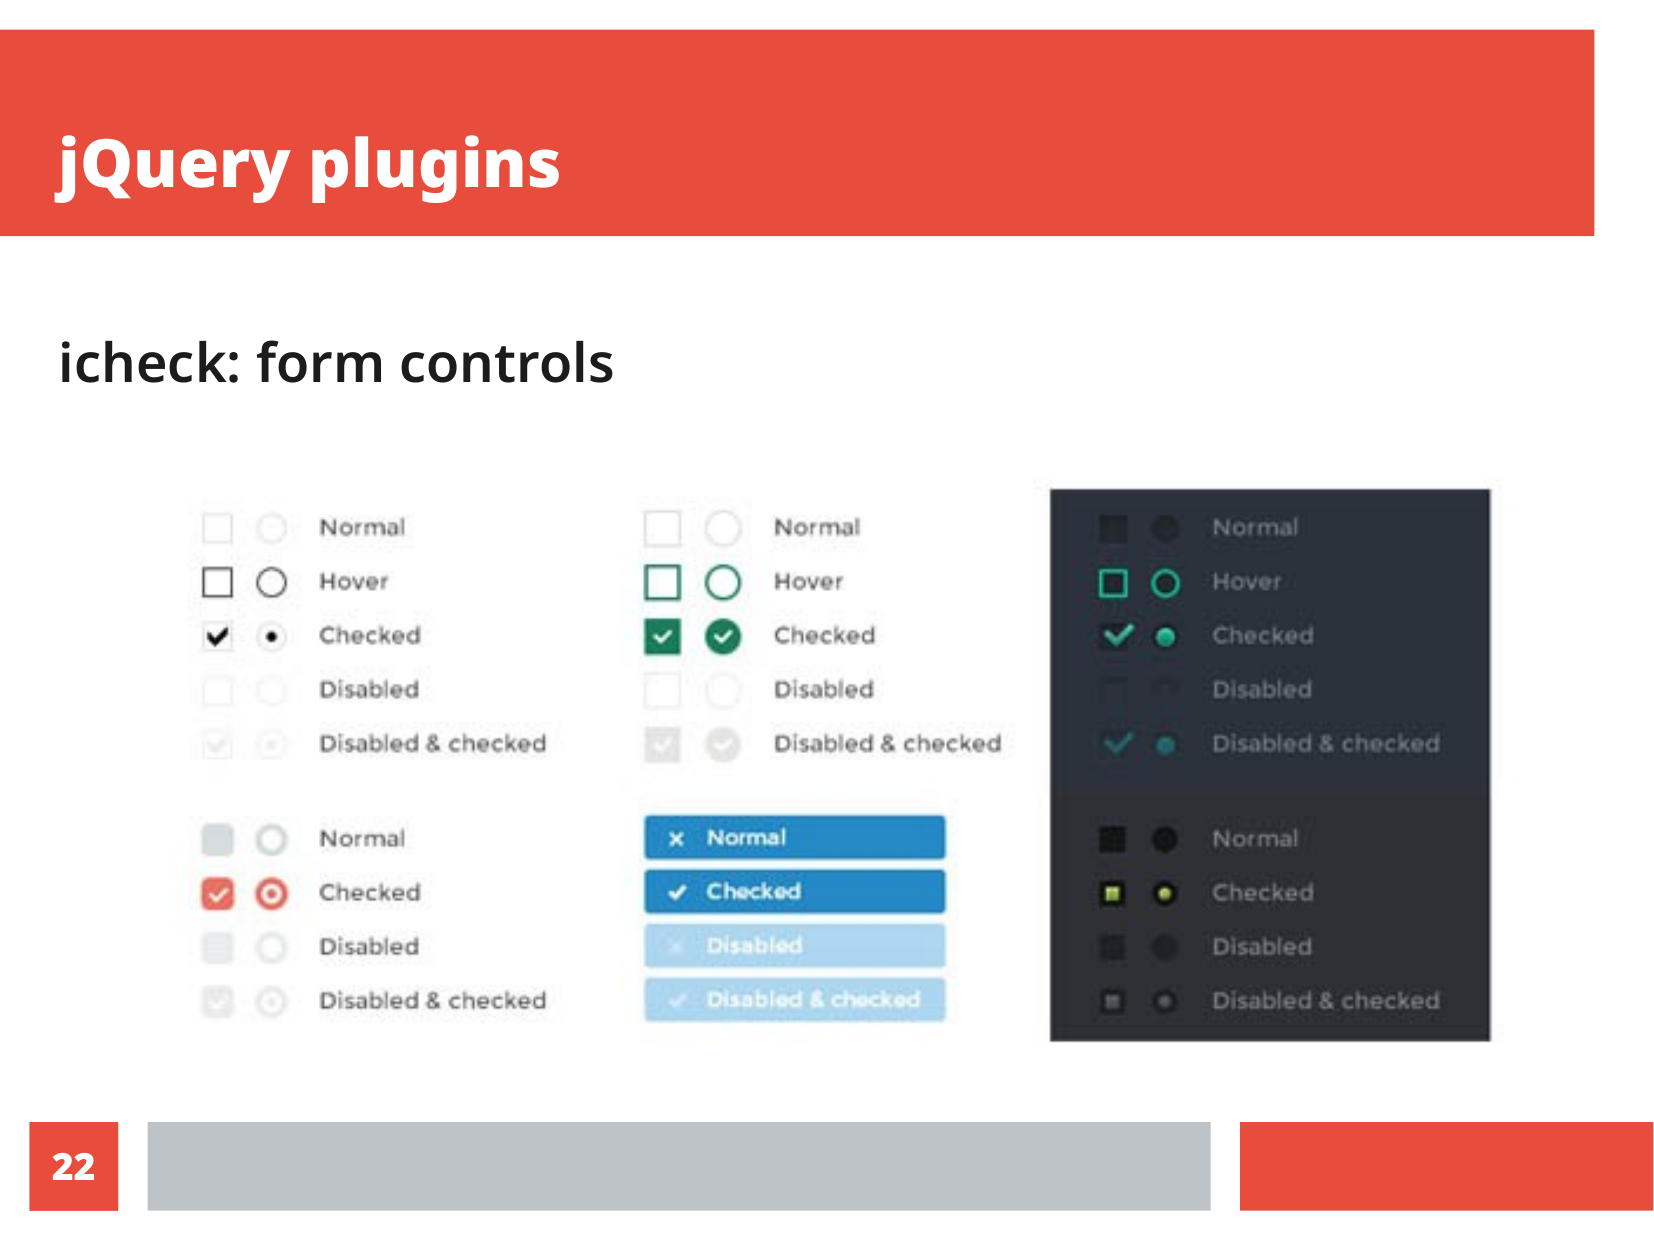

# jQuery plugins
icheck: form controls
22